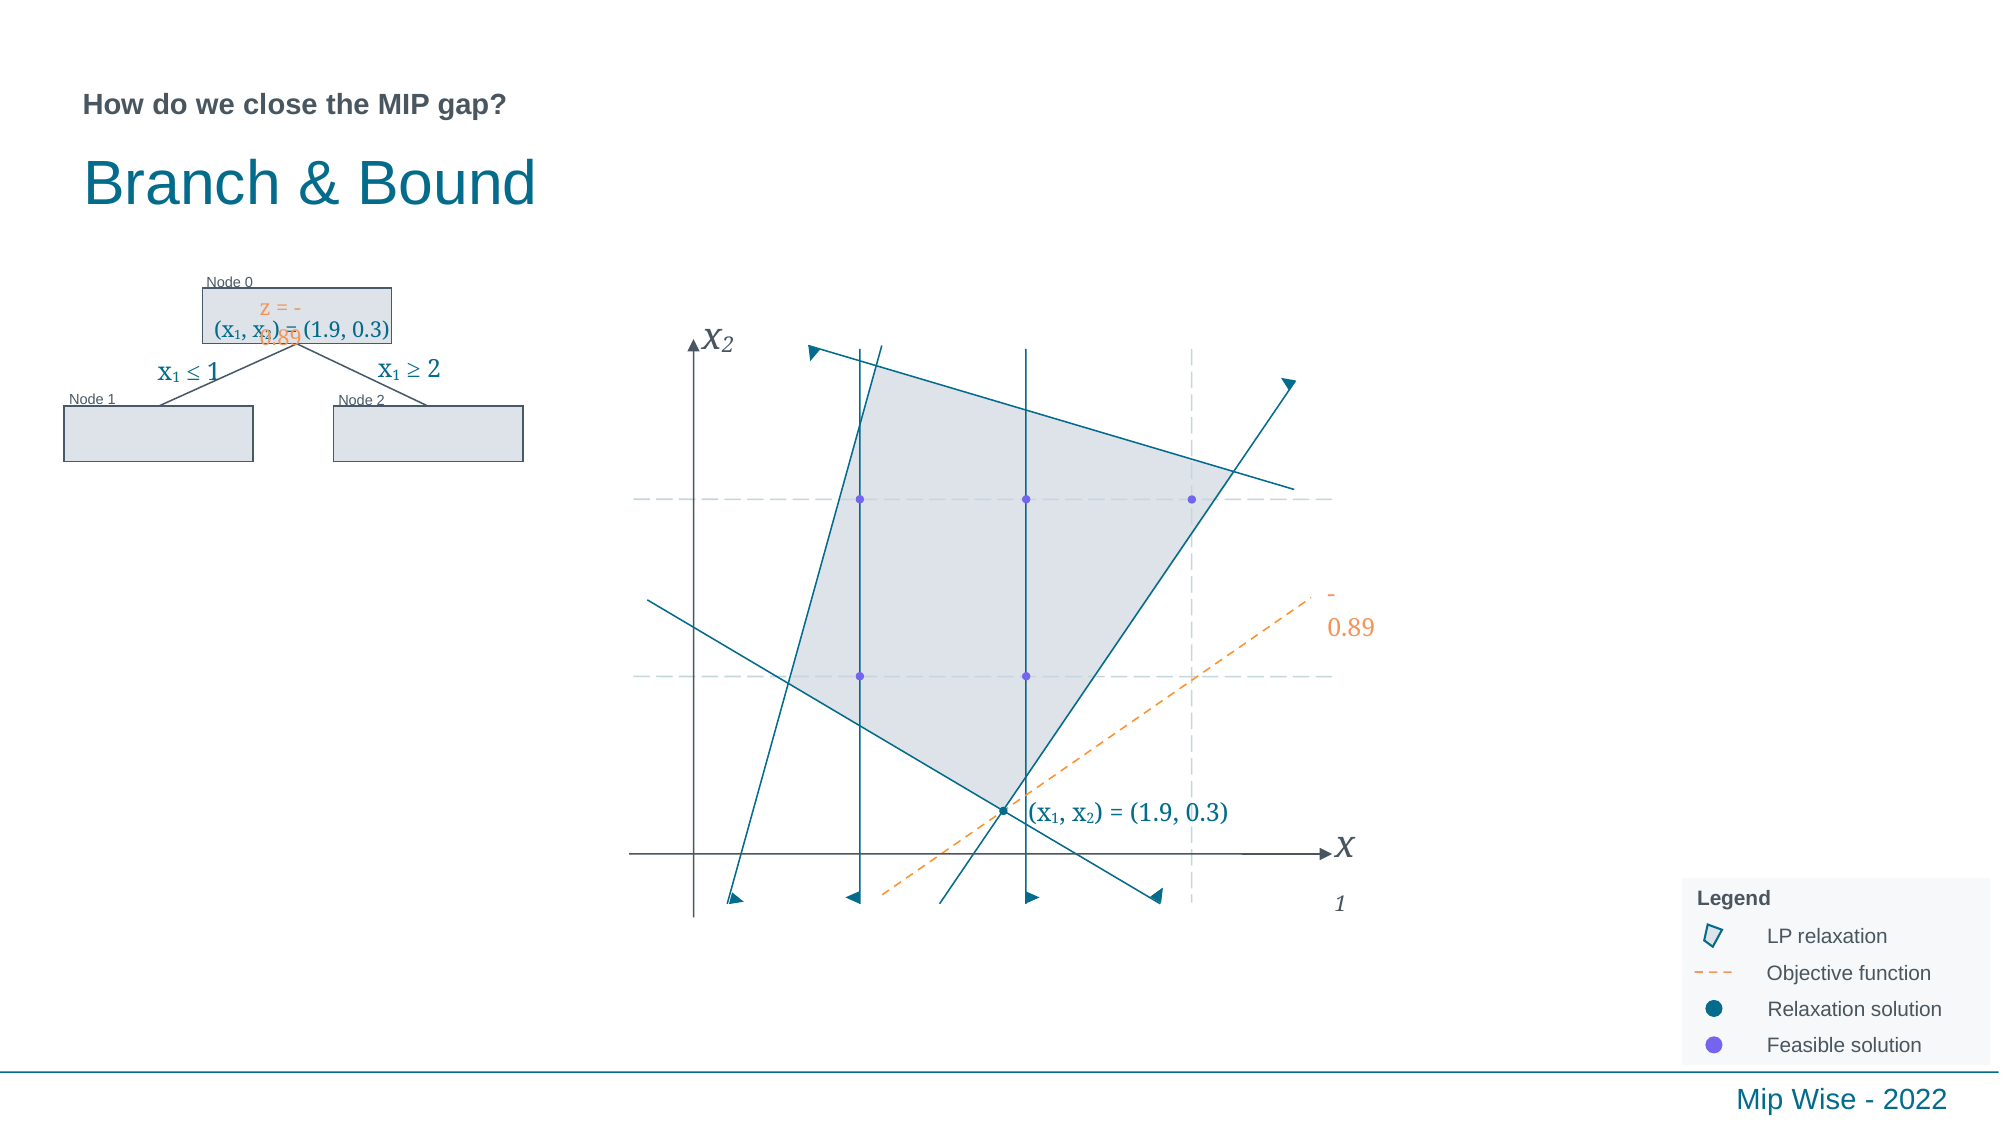

How do we close the MIP gap?
# Branch & Bound
Node 0
z = -0.89
x2
(x1, x2) = (1.9, 0.3)
x1 ≥ 2
x1 ≤ 1
Node 1
Node 2
-0.89
(x1, x2) = (1.9, 0.3)
x1
Legend
LP relaxation
Objective function
Relaxation solution
Feasible solution
Mip Wise - 2022